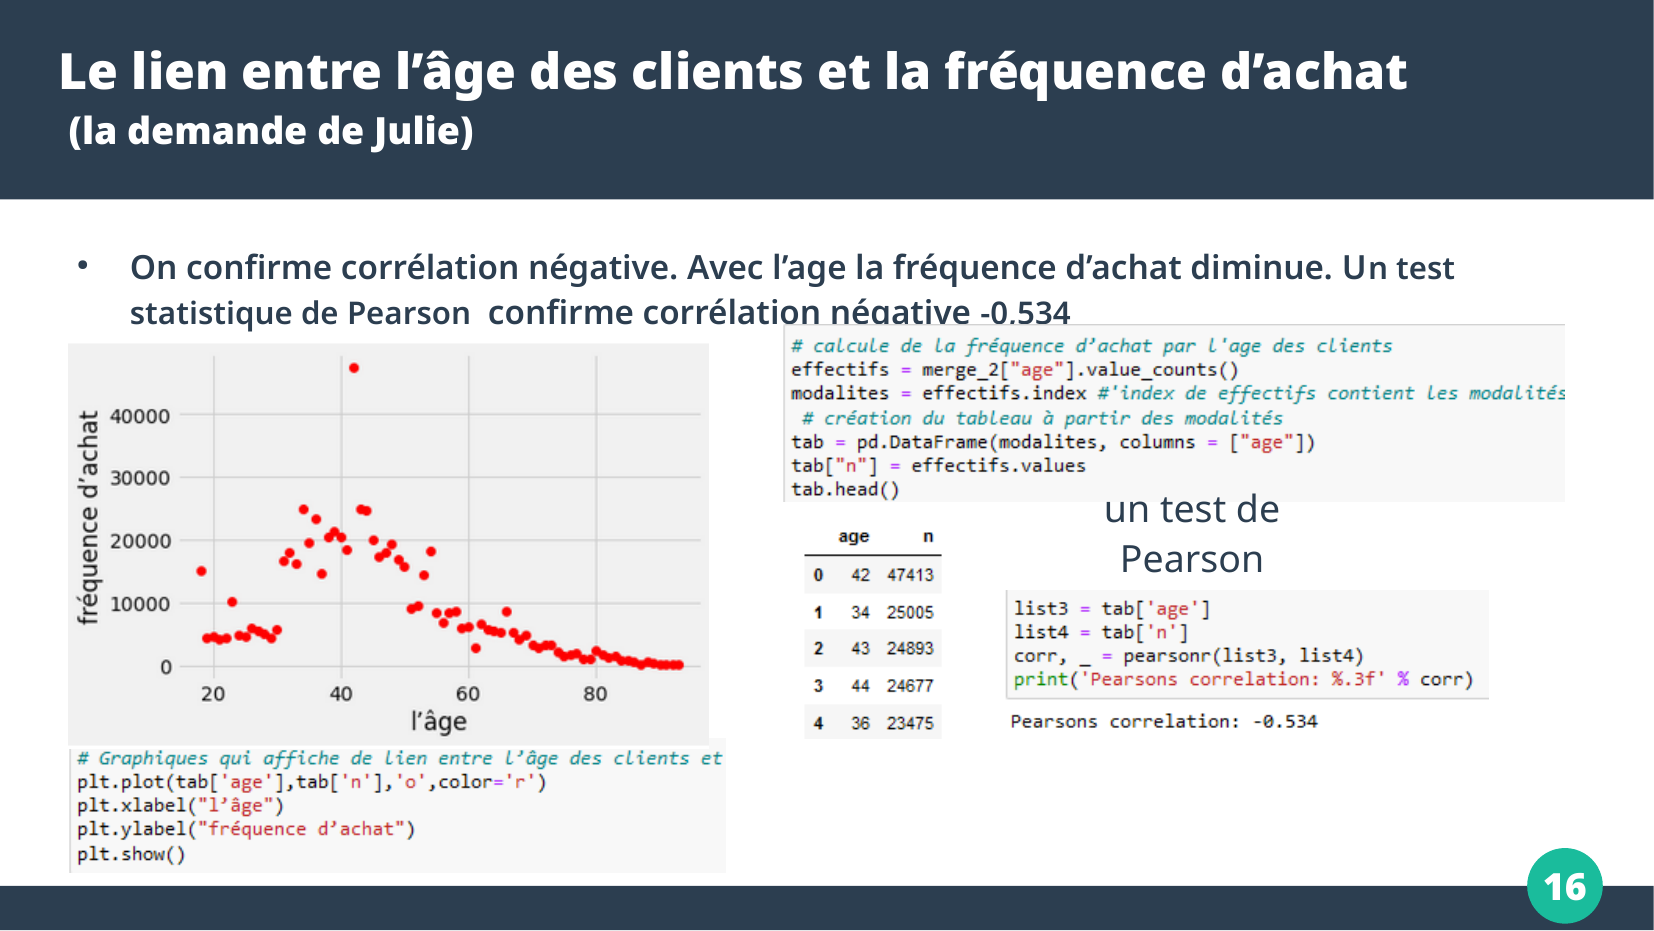

# Le lien entre l’âge des clients et la fréquence d’achat (la demande de Julie)
On confirme corrélation négative. Avec l’age la fréquence d’achat diminue. Un test statistique de Pearson confirme corrélation négative -0,534
un test de Pearson